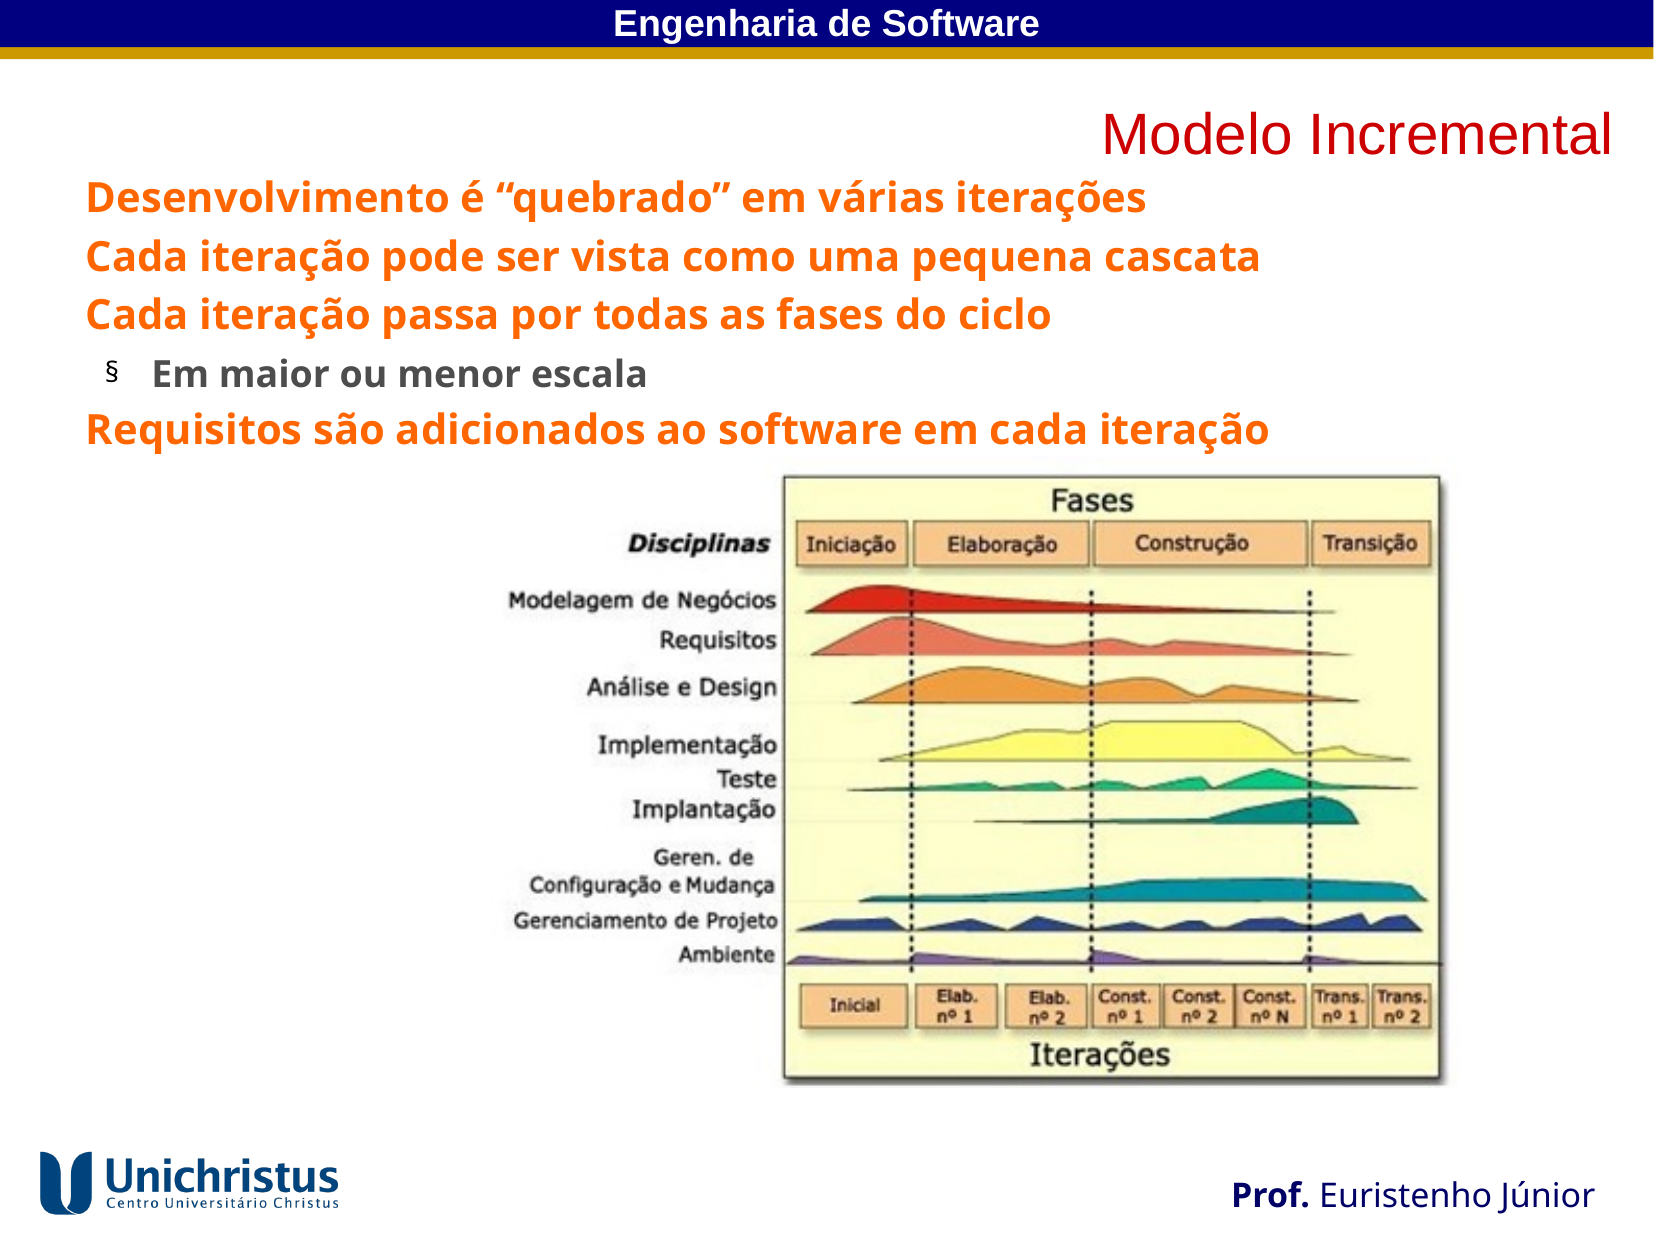

Engenharia de Software
Modelo Incremental
Desenvolvimento é “quebrado” em várias iterações
Cada iteração pode ser vista como uma pequena cascata
Cada iteração passa por todas as fases do ciclo
Em maior ou menor escala
Requisitos são adicionados ao software em cada iteração
Prof. Euristenho Júnior